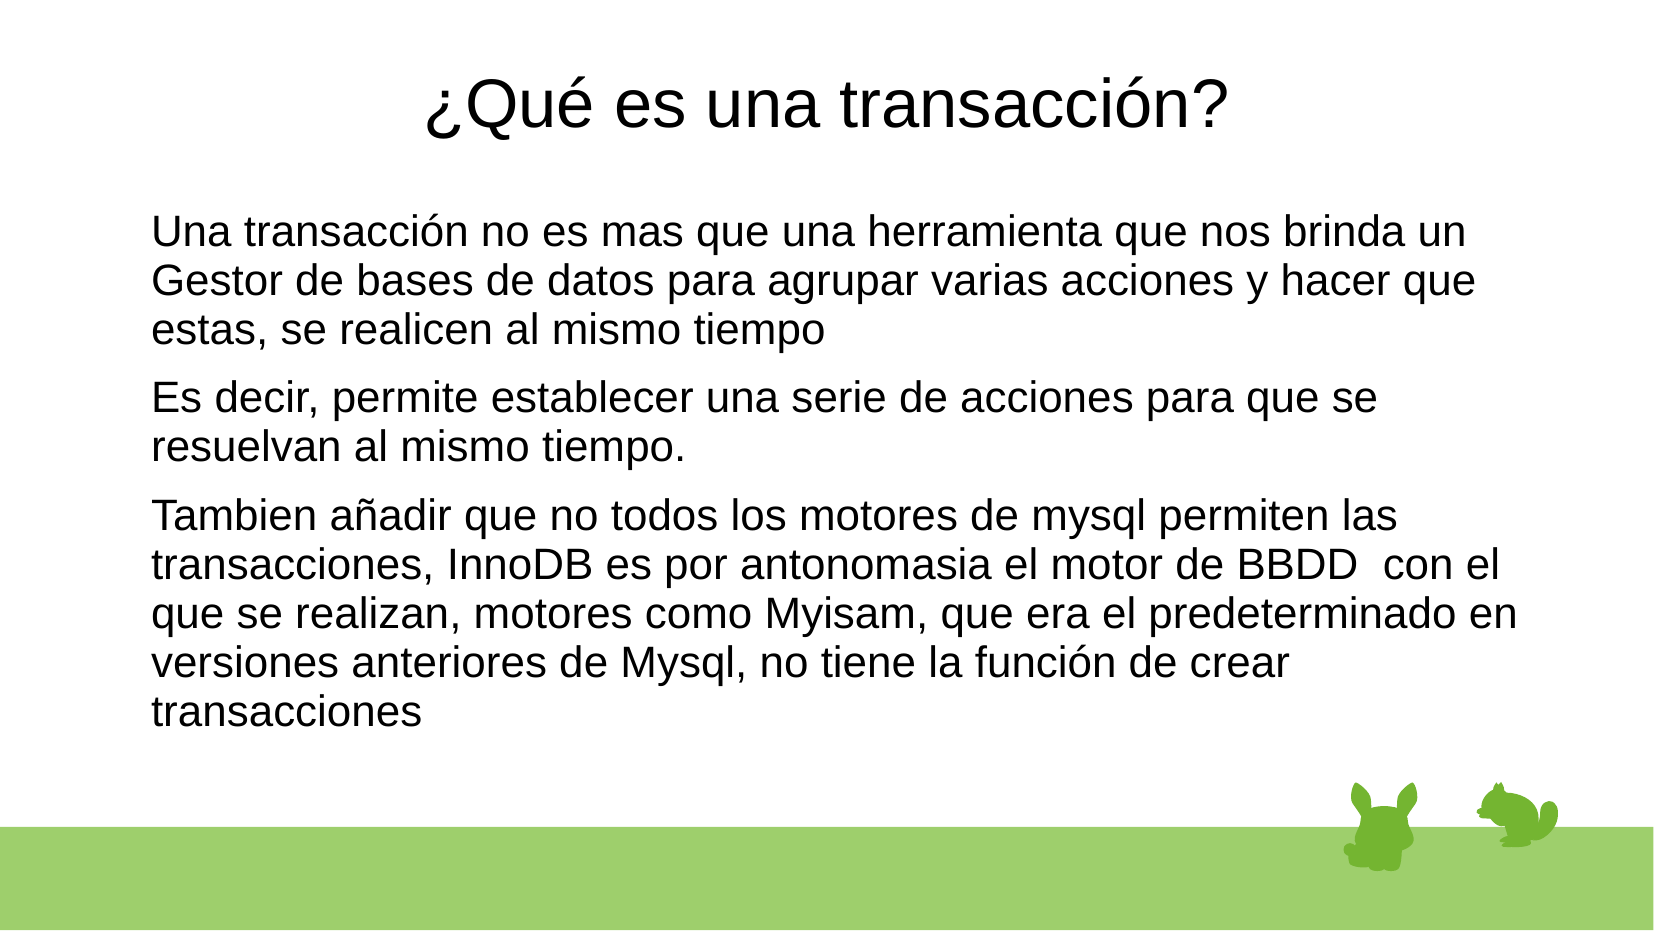

# ¿Qué es una transacción?
Una transacción no es mas que una herramienta que nos brinda un Gestor de bases de datos para agrupar varias acciones y hacer que estas, se realicen al mismo tiempo
Es decir, permite establecer una serie de acciones para que se resuelvan al mismo tiempo.
Tambien añadir que no todos los motores de mysql permiten las transacciones, InnoDB es por antonomasia el motor de BBDD con el que se realizan, motores como Myisam, que era el predeterminado en versiones anteriores de Mysql, no tiene la función de crear transacciones